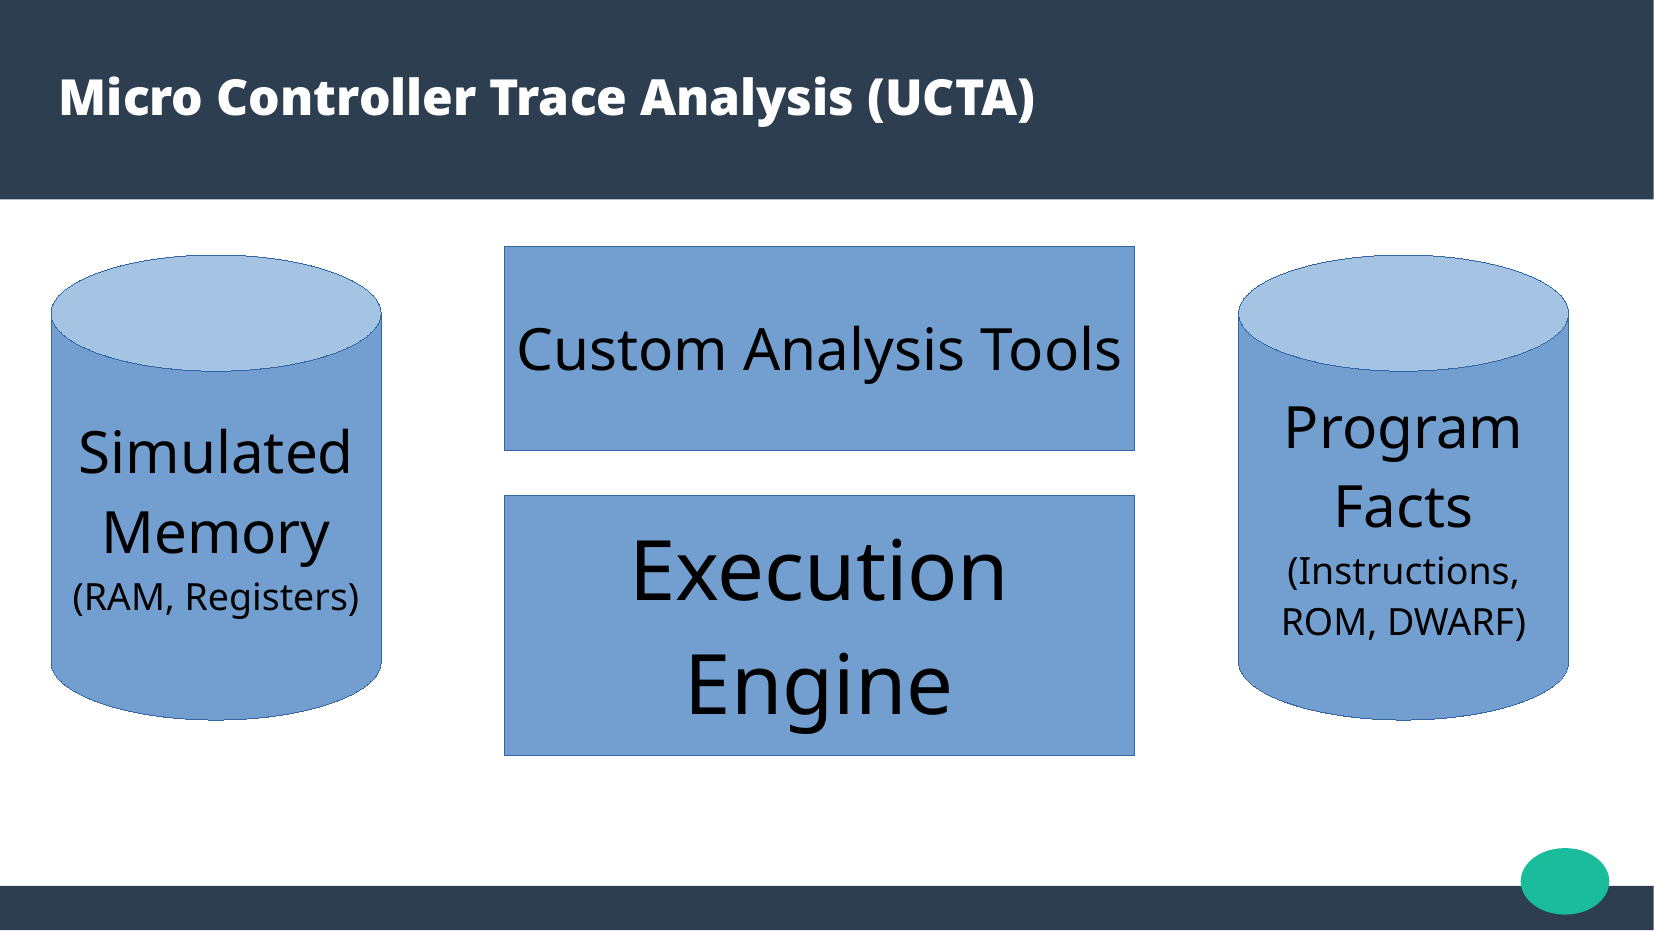

# Micro Controller Trace Analysis (UCTA)
Custom Analysis Tools
Simulated
Memory
(RAM, Registers)
Program
Facts
(Instructions,
ROM, DWARF)
Execution
Engine